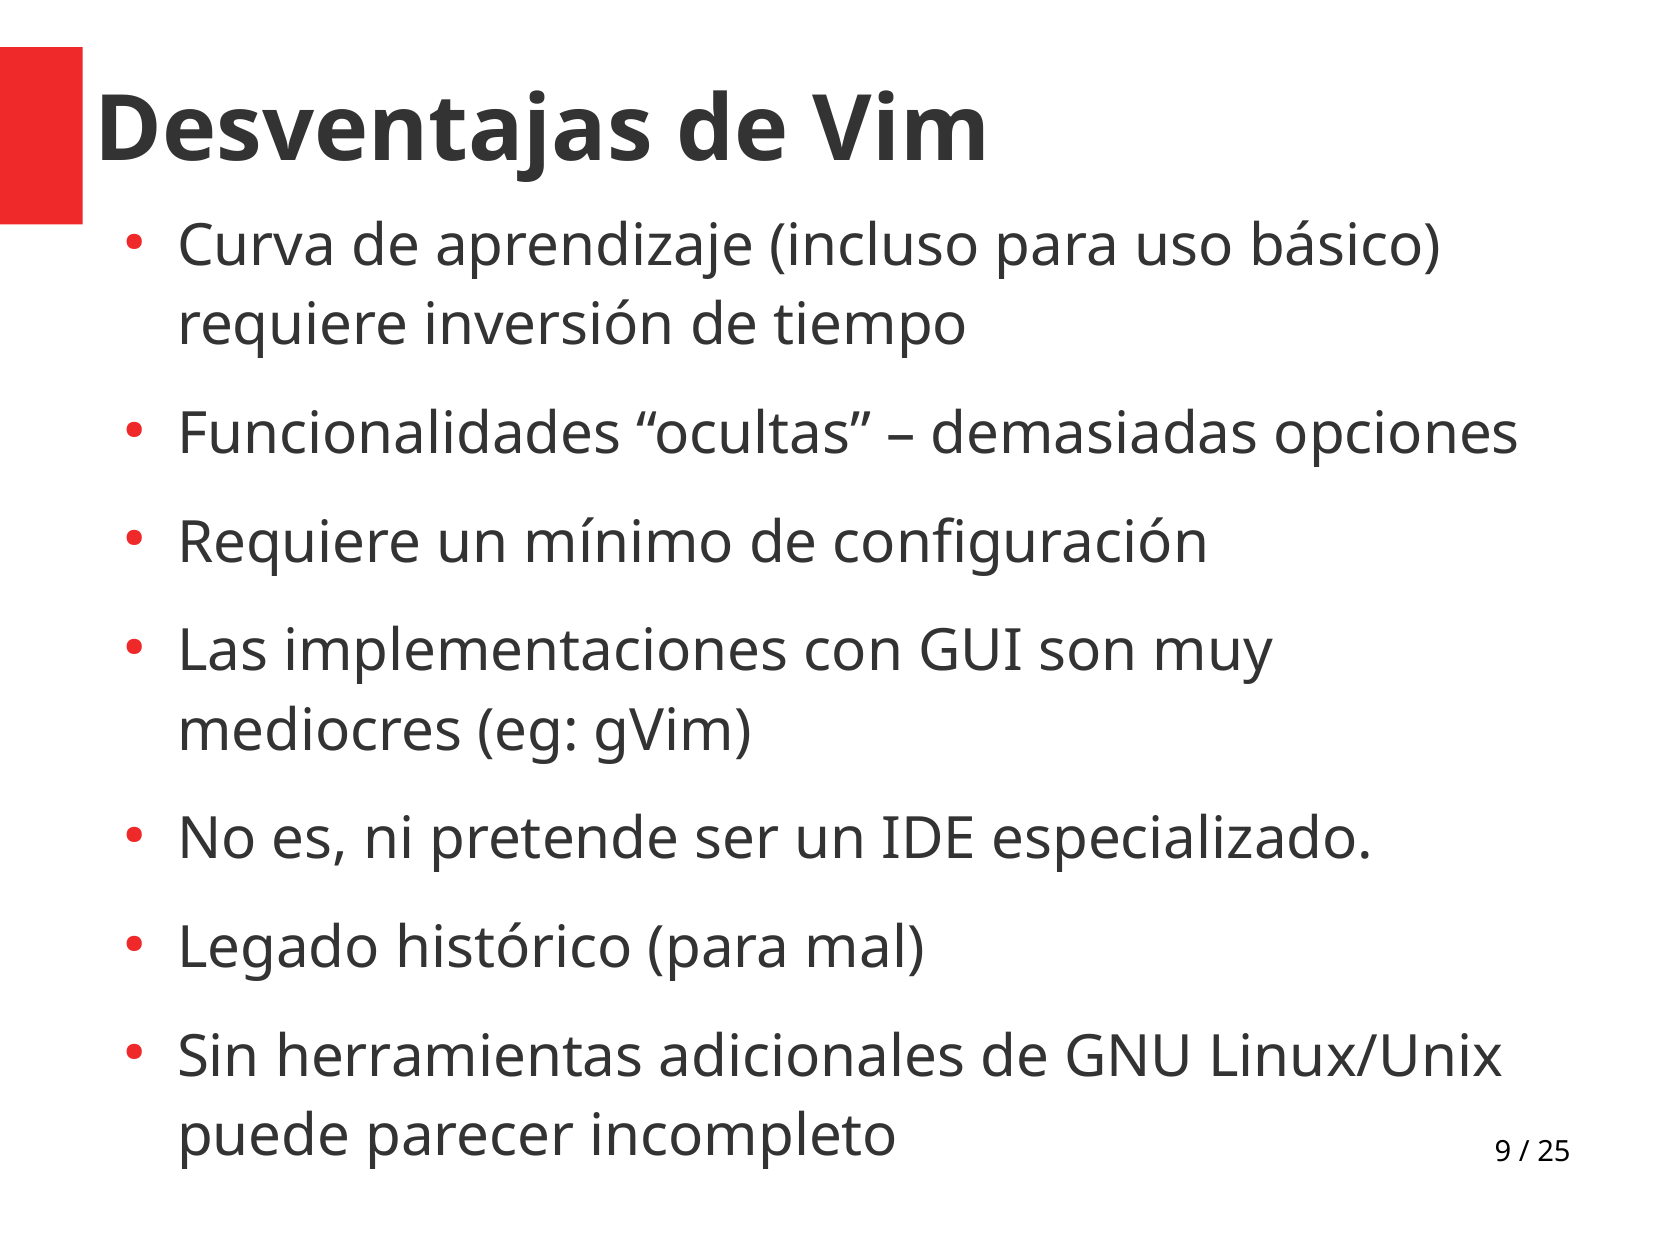

# Desventajas de Vim
Curva de aprendizaje (incluso para uso básico) requiere inversión de tiempo
Funcionalidades “ocultas” – demasiadas opciones
Requiere un mínimo de configuración
Las implementaciones con GUI son muy mediocres (eg: gVim)
No es, ni pretende ser un IDE especializado.
Legado histórico (para mal)
Sin herramientas adicionales de GNU Linux/Unix puede parecer incompleto
9